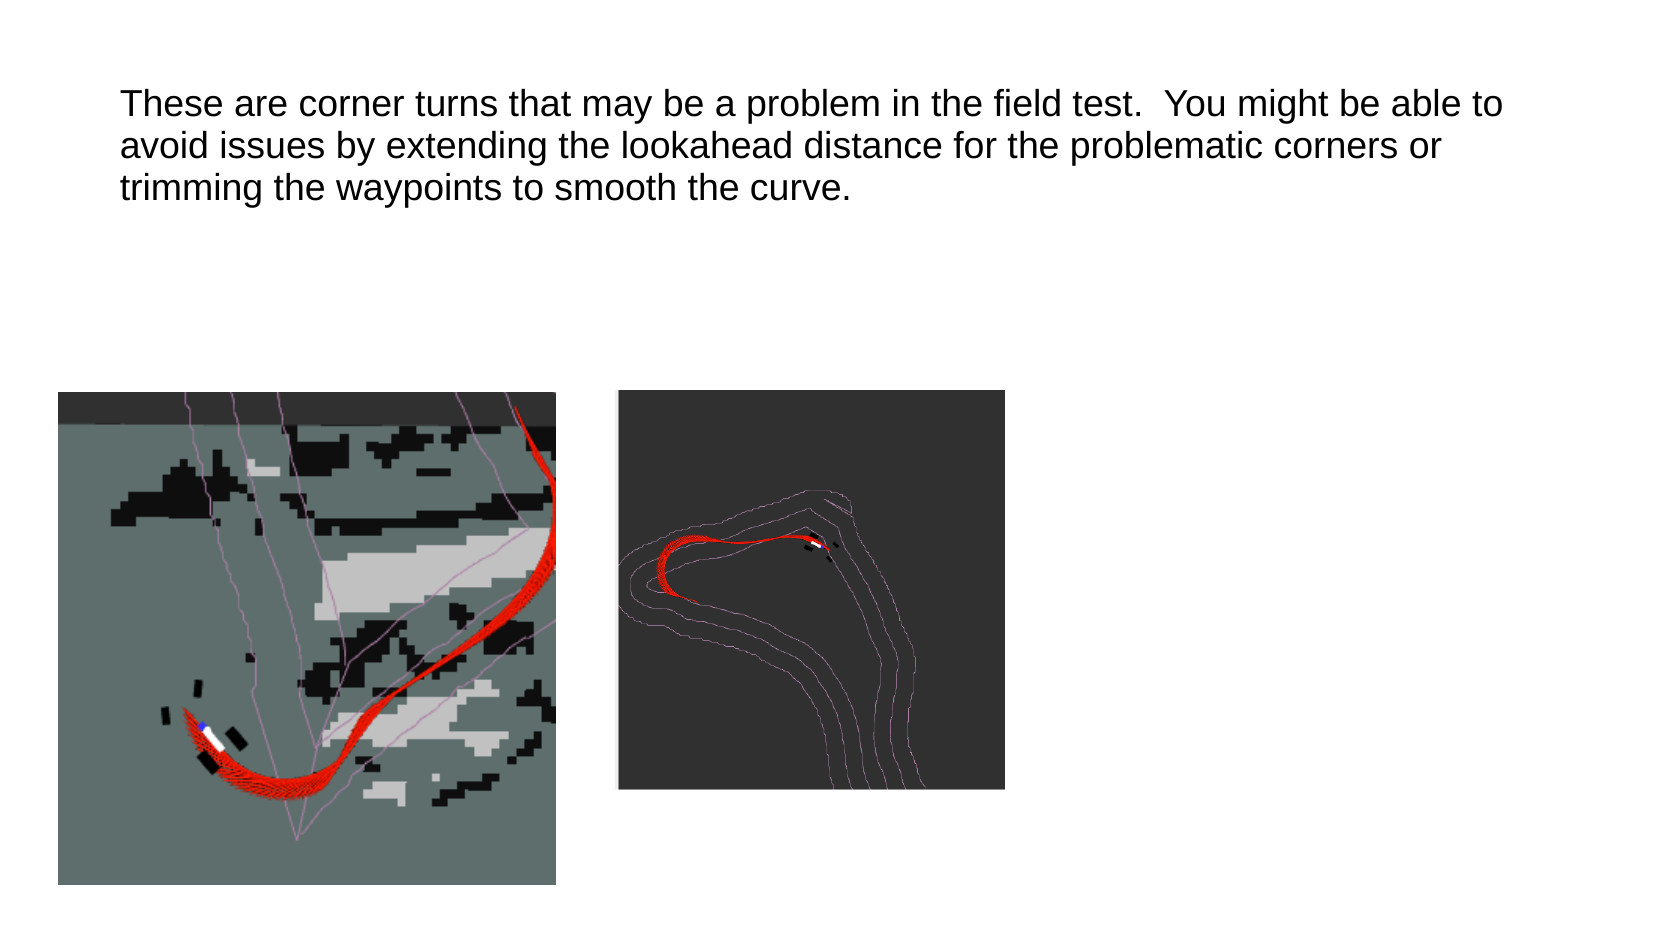

These are corner turns that may be a problem in the field test. You might be able to avoid issues by extending the lookahead distance for the problematic corners or trimming the waypoints to smooth the curve.